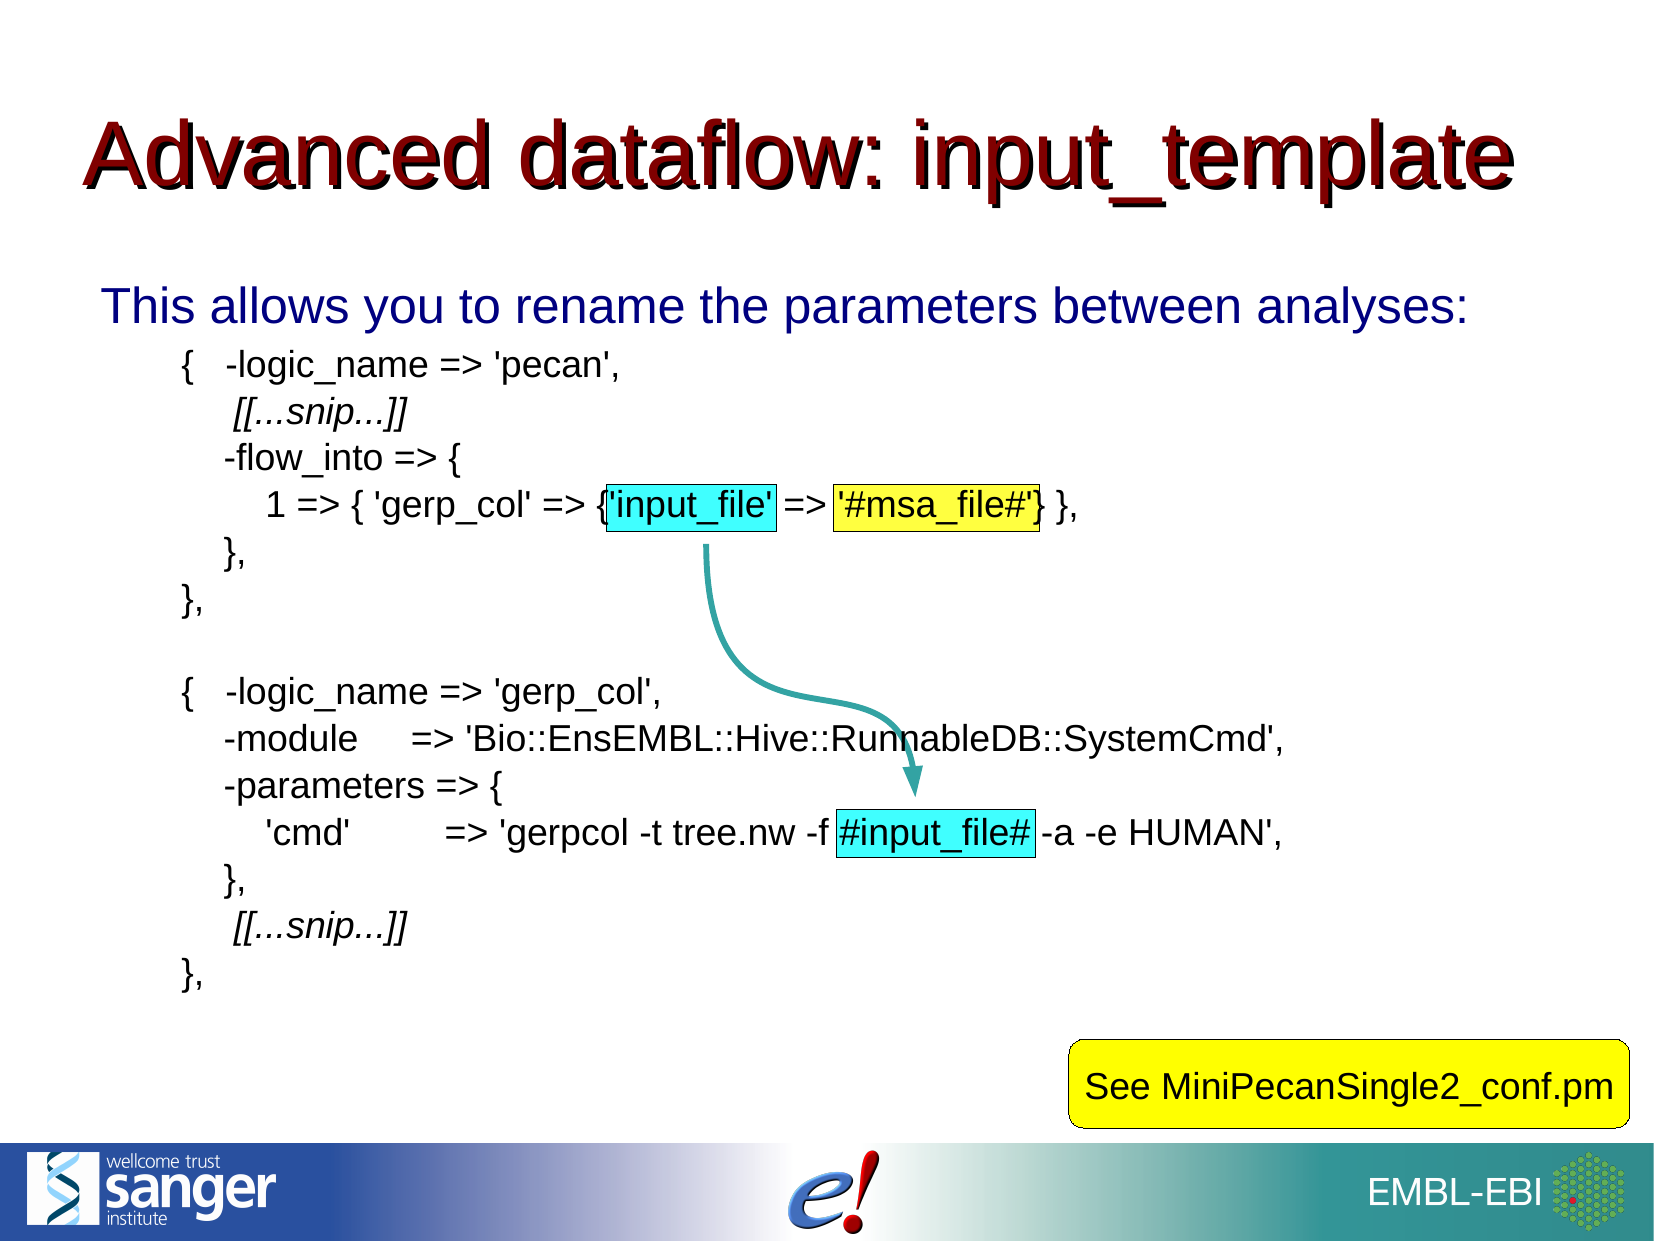

# Advanced dataflow: input_template
This allows you to rename the parameters between analyses:
 { -logic_name => 'pecan',
 [[...snip...]]
 -flow_into => {
 1 => { 'gerp_col' => {'input_file' => '#msa_file#'} },
 },
 },
 { -logic_name => 'gerp_col',
 -module => 'Bio::EnsEMBL::Hive::RunnableDB::SystemCmd',
 -parameters => {
 'cmd' => 'gerpcol -t tree.nw -f #input_file# -a -e HUMAN',
 },
 [[...snip...]]
 },
See MiniPecanSingle2_conf.pm